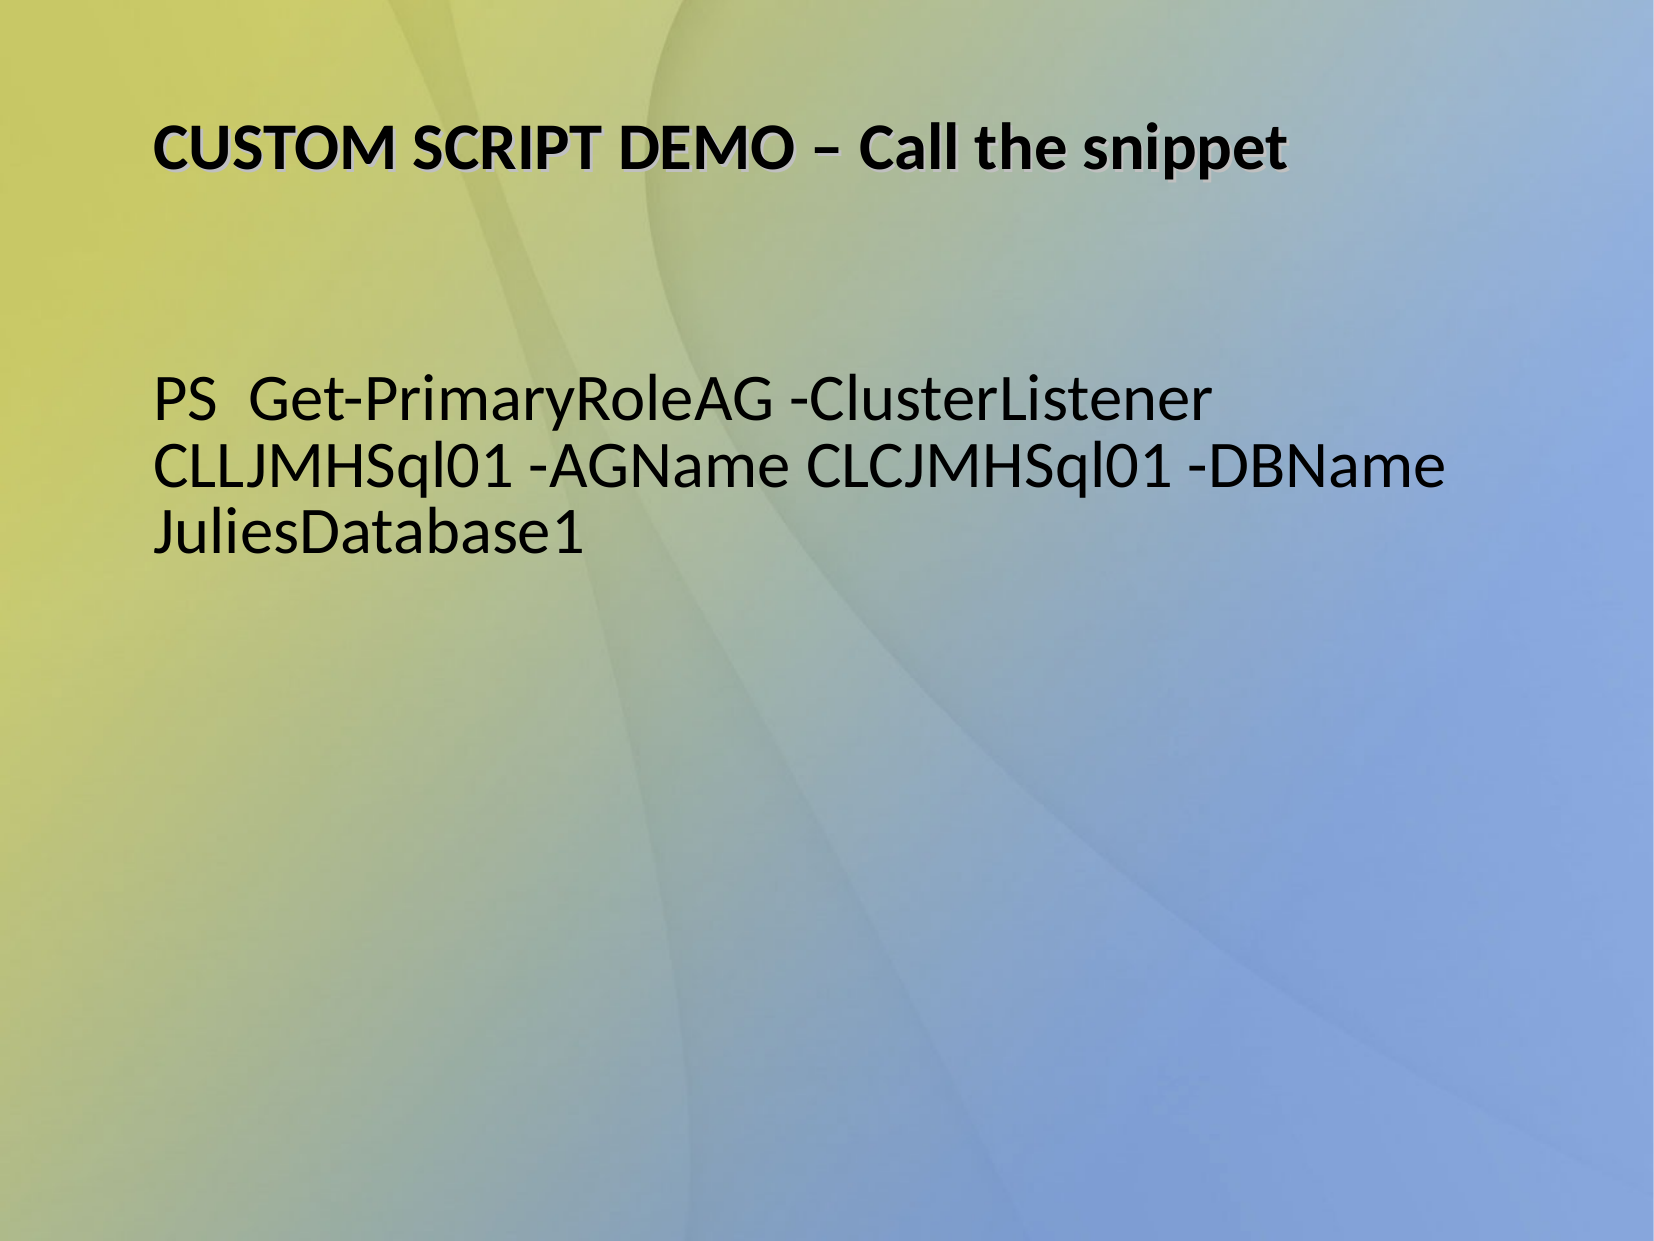

# CUSTOM SCRIPT DEMO – Call the snippet
PS Get-PrimaryRoleAG -ClusterListener CLLJMHSql01 -AGName CLCJMHSql01 -DBName JuliesDatabase1